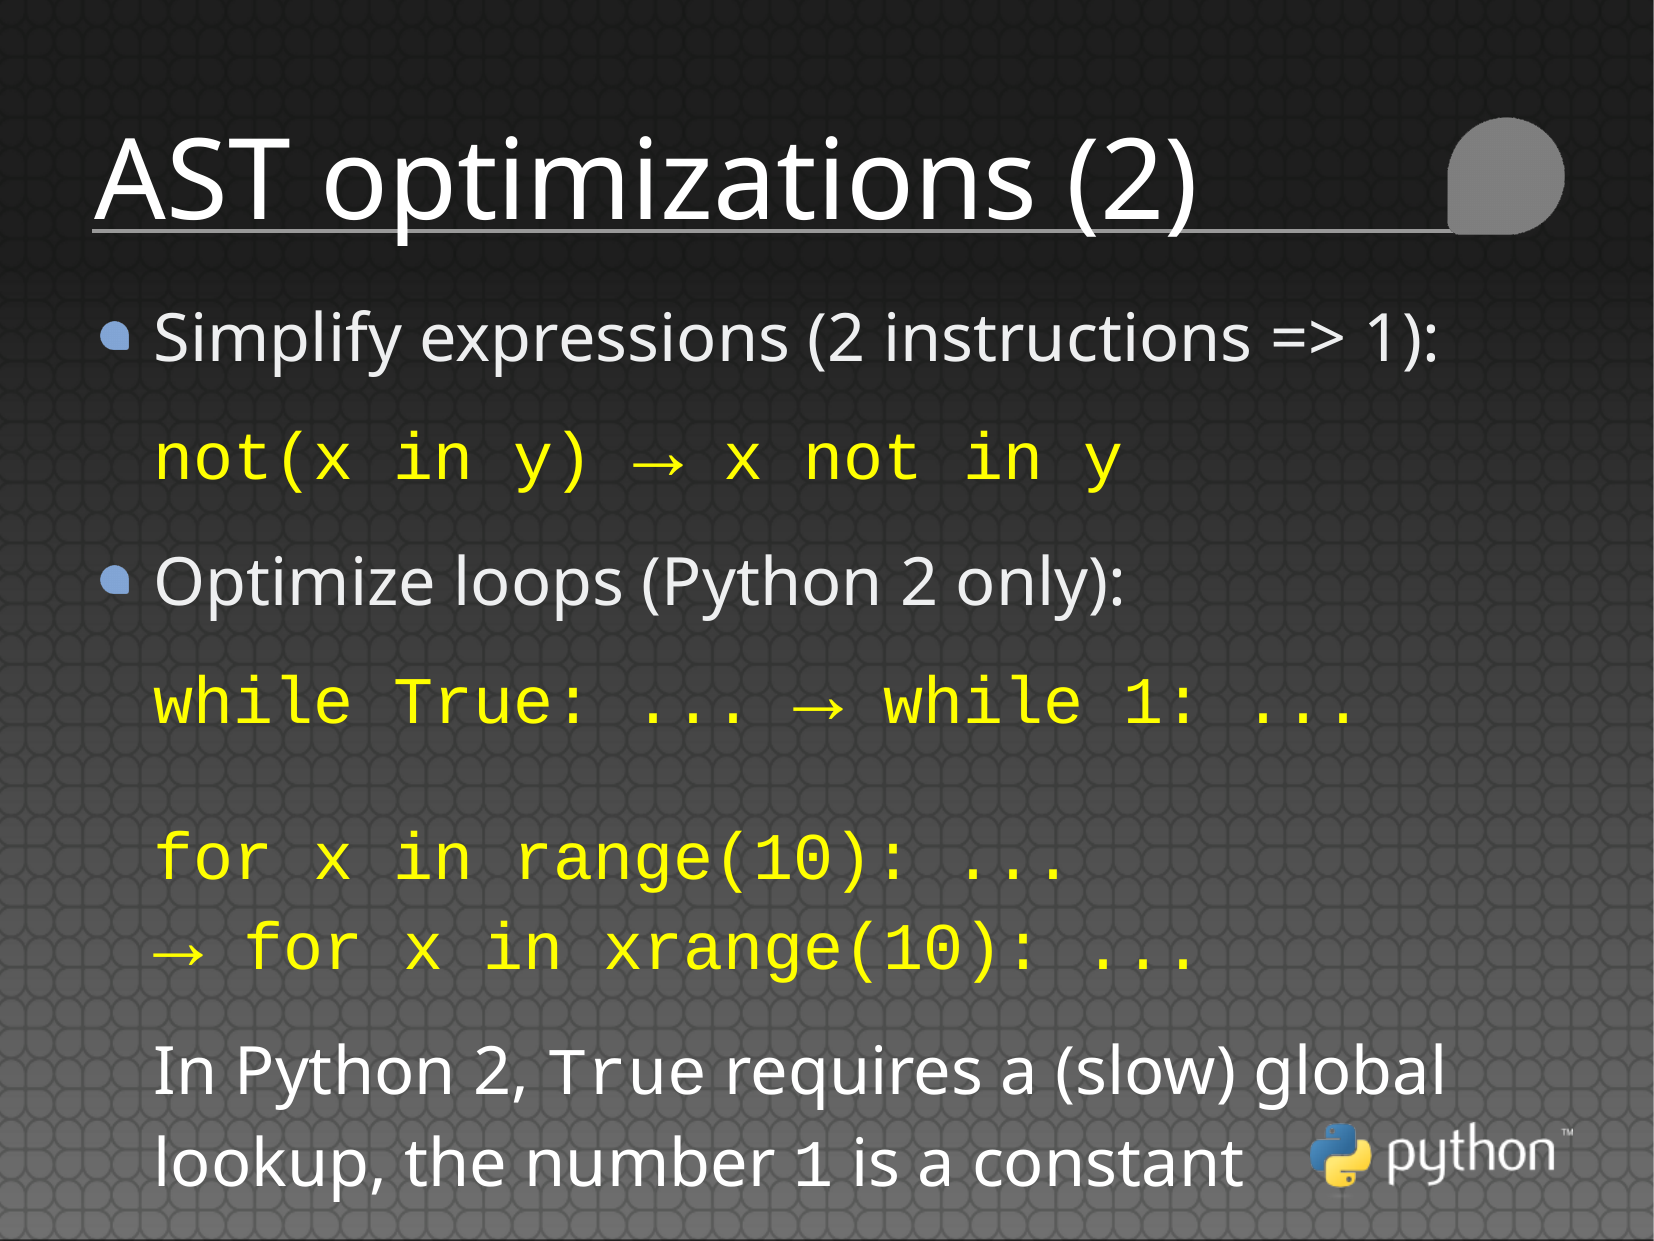

AST optimizations (2)
# Simplify expressions (2 instructions => 1):
not(x in y) → x not in y
Optimize loops (Python 2 only):
while True: ... → while 1: ...
for x in range(10): ...
→ for x in xrange(10): ...
In Python 2, True requires a (slow) global lookup, the number 1 is a constant